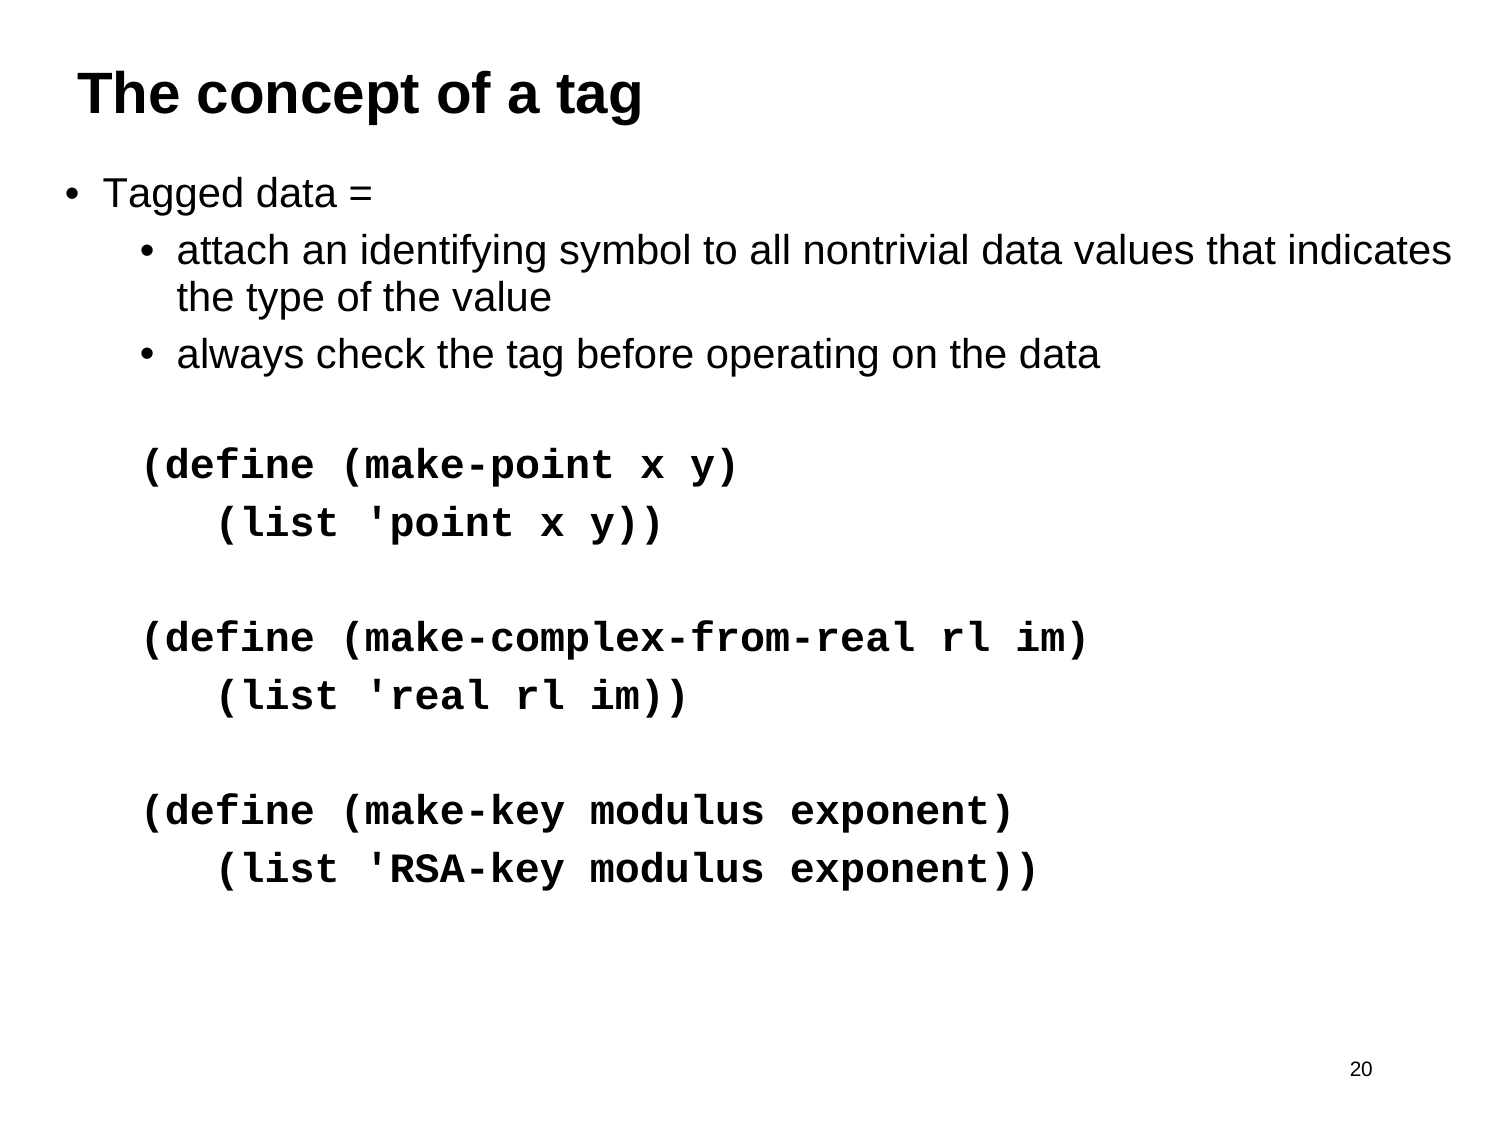

# The concept of a tag
Tagged data =
attach an identifying symbol to all nontrivial data values that indicates the type of the value
always check the tag before operating on the data
(define (make-point x y)
		(list 'point x y))
(define (make-complex-from-real rl im)
		(list 'real rl im))
(define (make-key modulus exponent)
 	(list 'RSA-key modulus exponent))
20